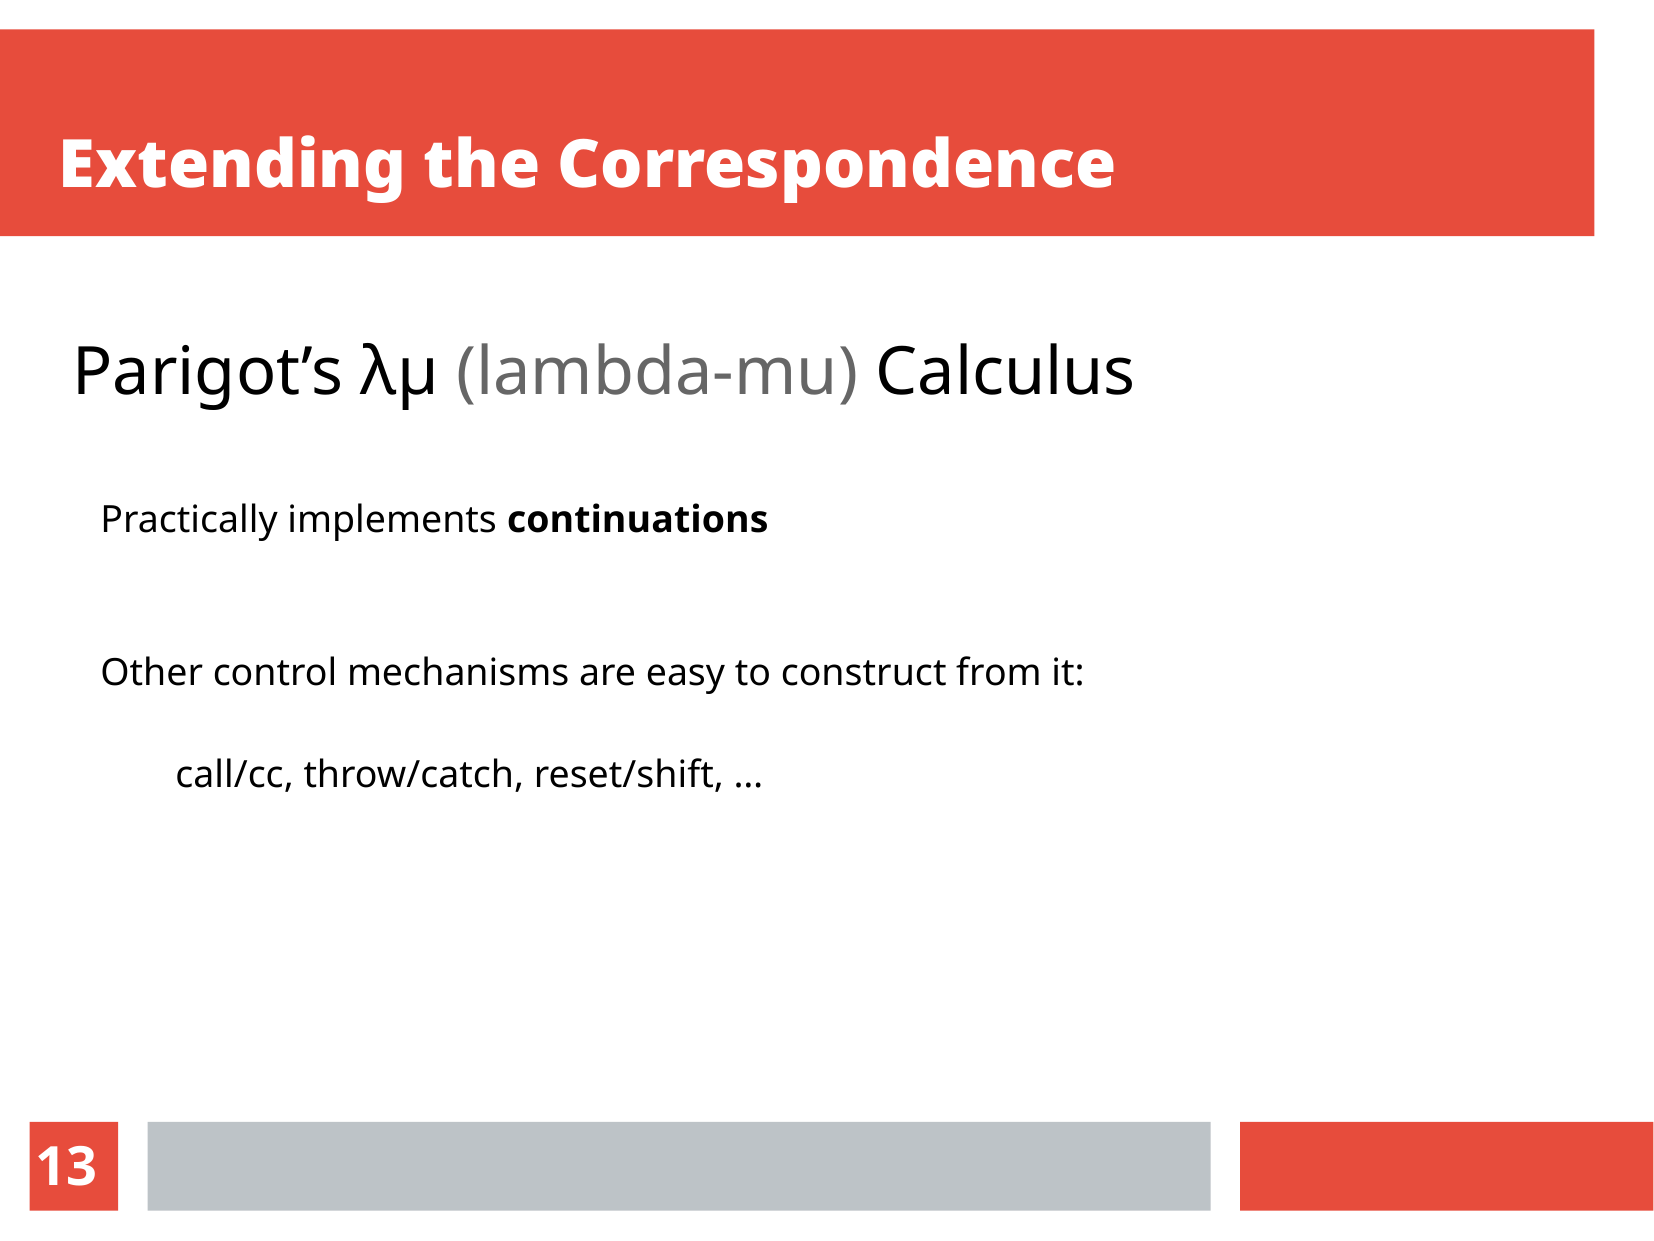

# Extending the Correspondence
Parigot’s λμ (lambda-mu) Calculus
Practically implements continuations
Other control mechanisms are easy to construct from it:
	call/cc, throw/catch, reset/shift, …
13
51